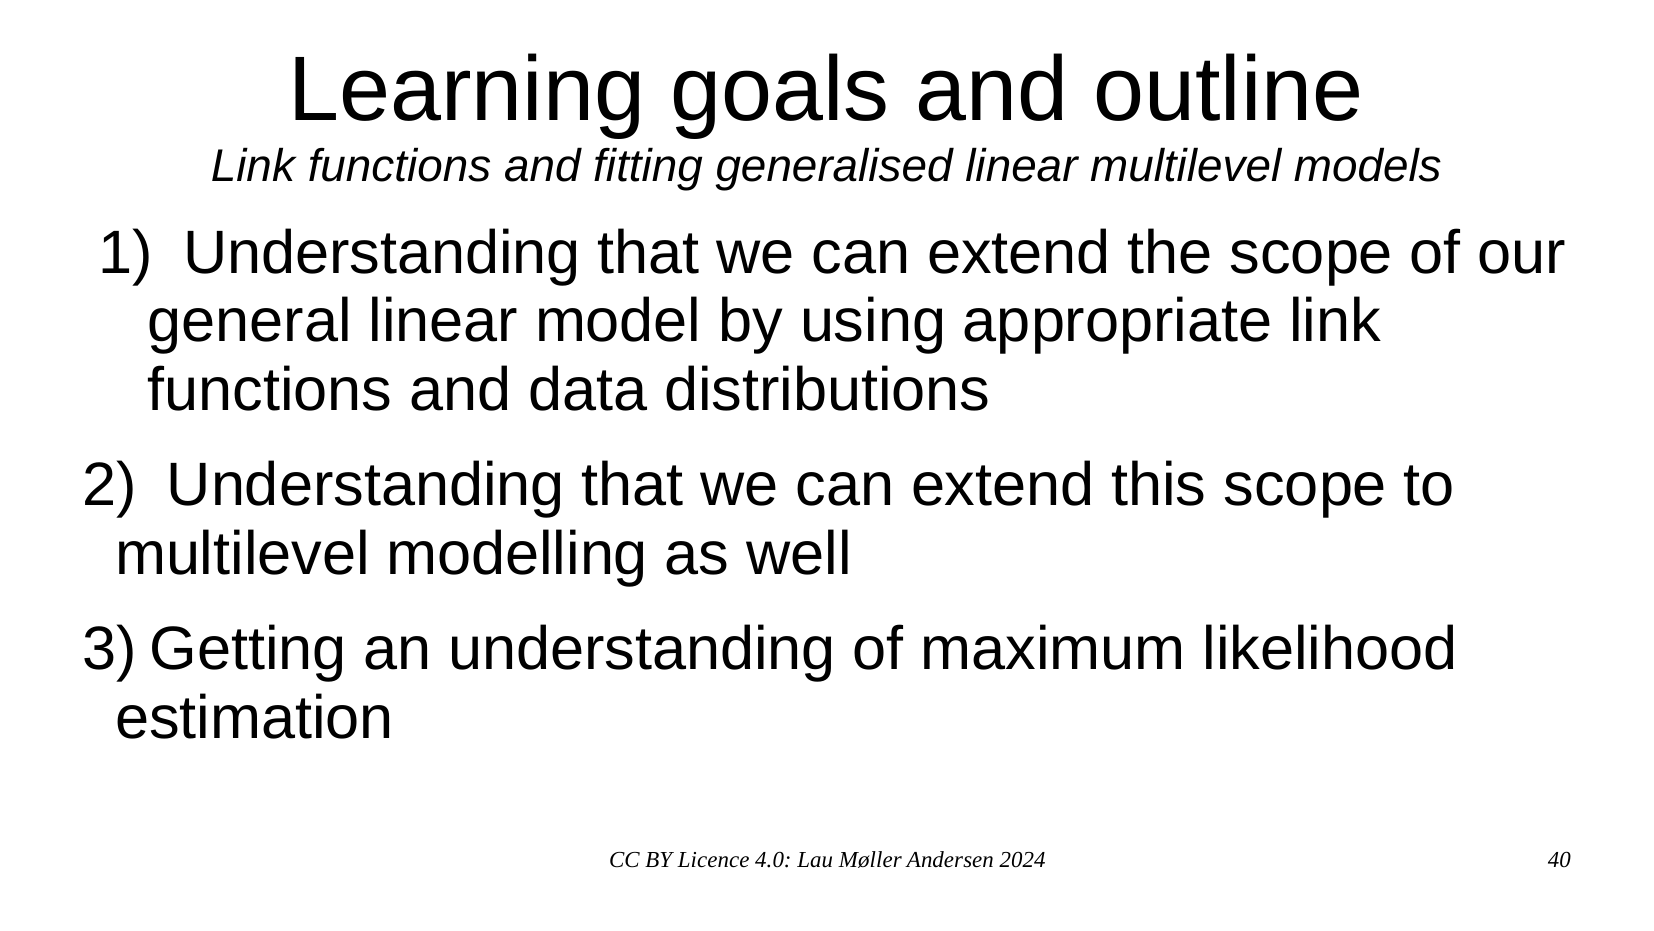

# Learning goals and outline Link functions and fitting generalised linear multilevel models
 Understanding that we can extend the scope of our general linear model by using appropriate link functions and data distributions
 Understanding that we can extend this scope to multilevel modelling as well
 Getting an understanding of maximum likelihood estimation
CC BY Licence 4.0: Lau Møller Andersen 2024
40